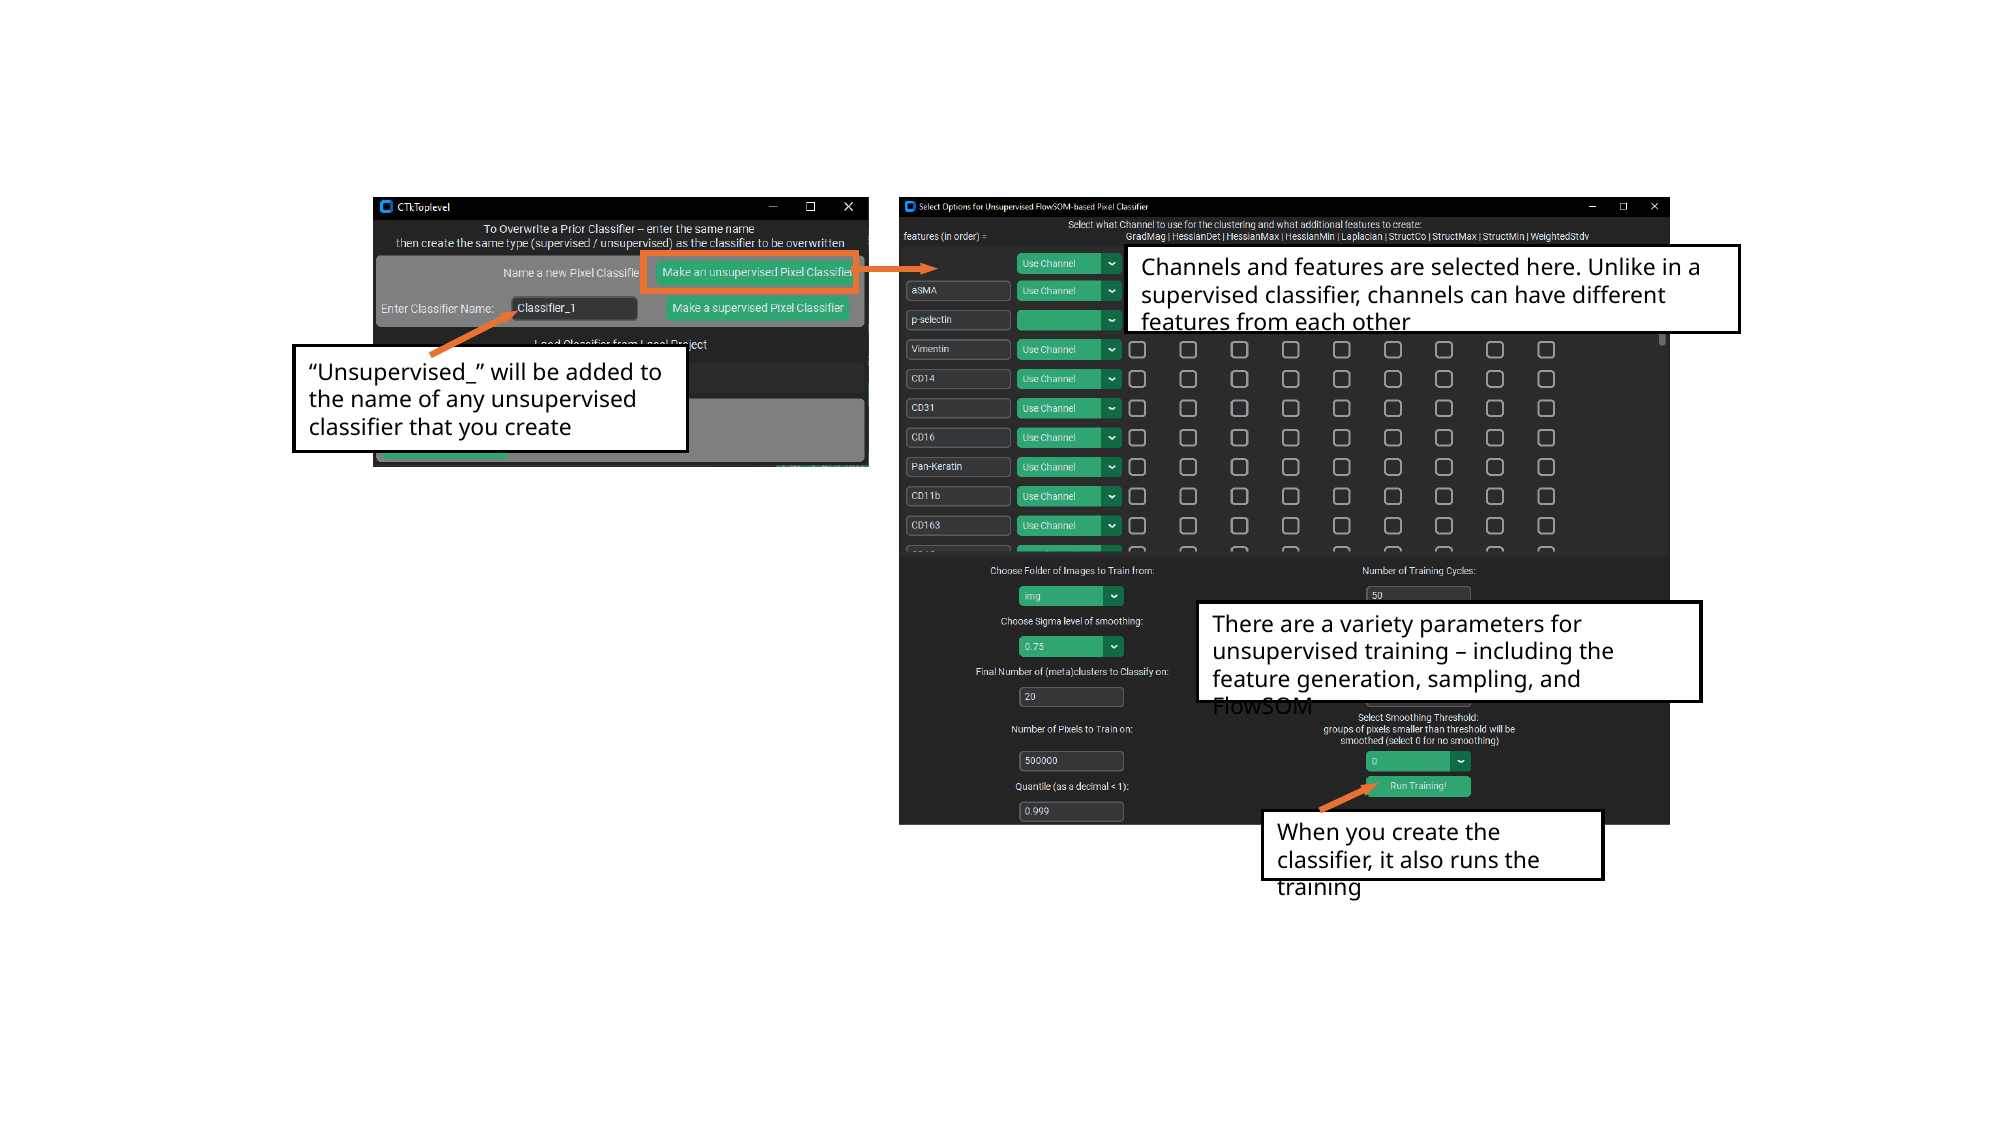

Channels and features are selected here. Unlike in a supervised classifier, channels can have different features from each other
“Unsupervised_” will be added to the name of any unsupervised classifier that you create
There are a variety parameters for unsupervised training – including the feature generation, sampling, and FlowSOM
When you create the classifier, it also runs the training